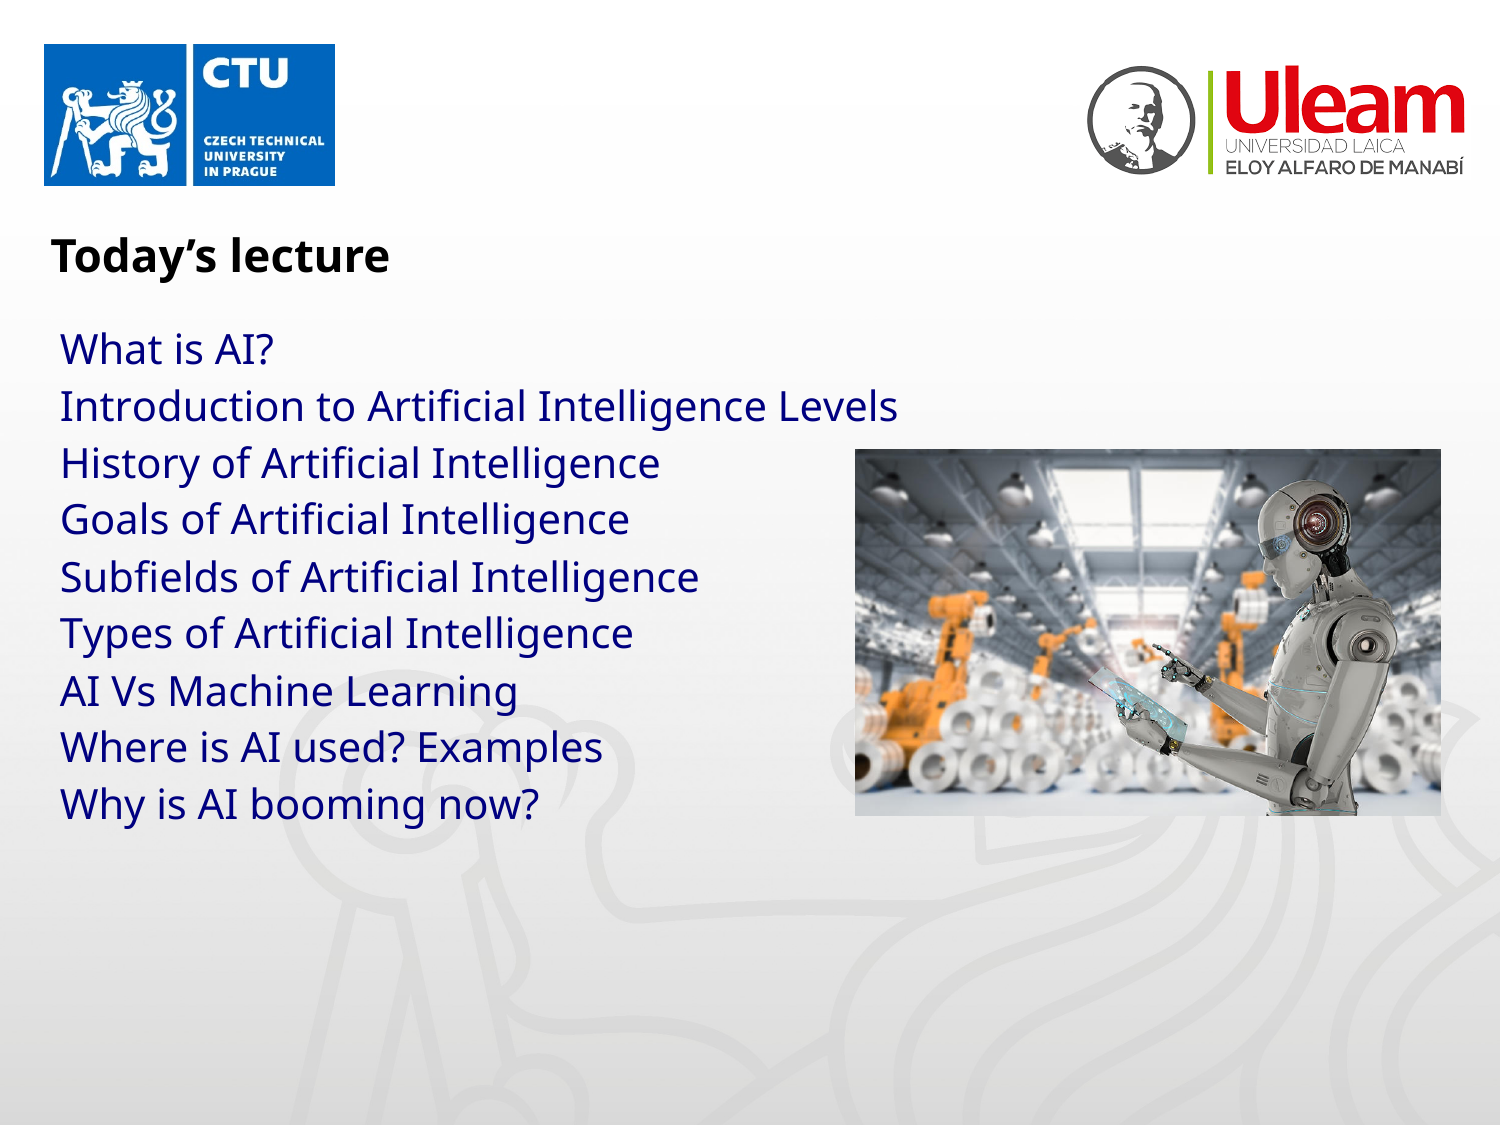

# Today’s lecture
What is AI?Introduction to Artificial Intelligence LevelsHistory of Artificial IntelligenceGoals of Artificial IntelligenceSubfields of Artificial IntelligenceTypes of Artificial IntelligenceAI Vs Machine LearningWhere is AI used? ExamplesWhy is AI booming now?